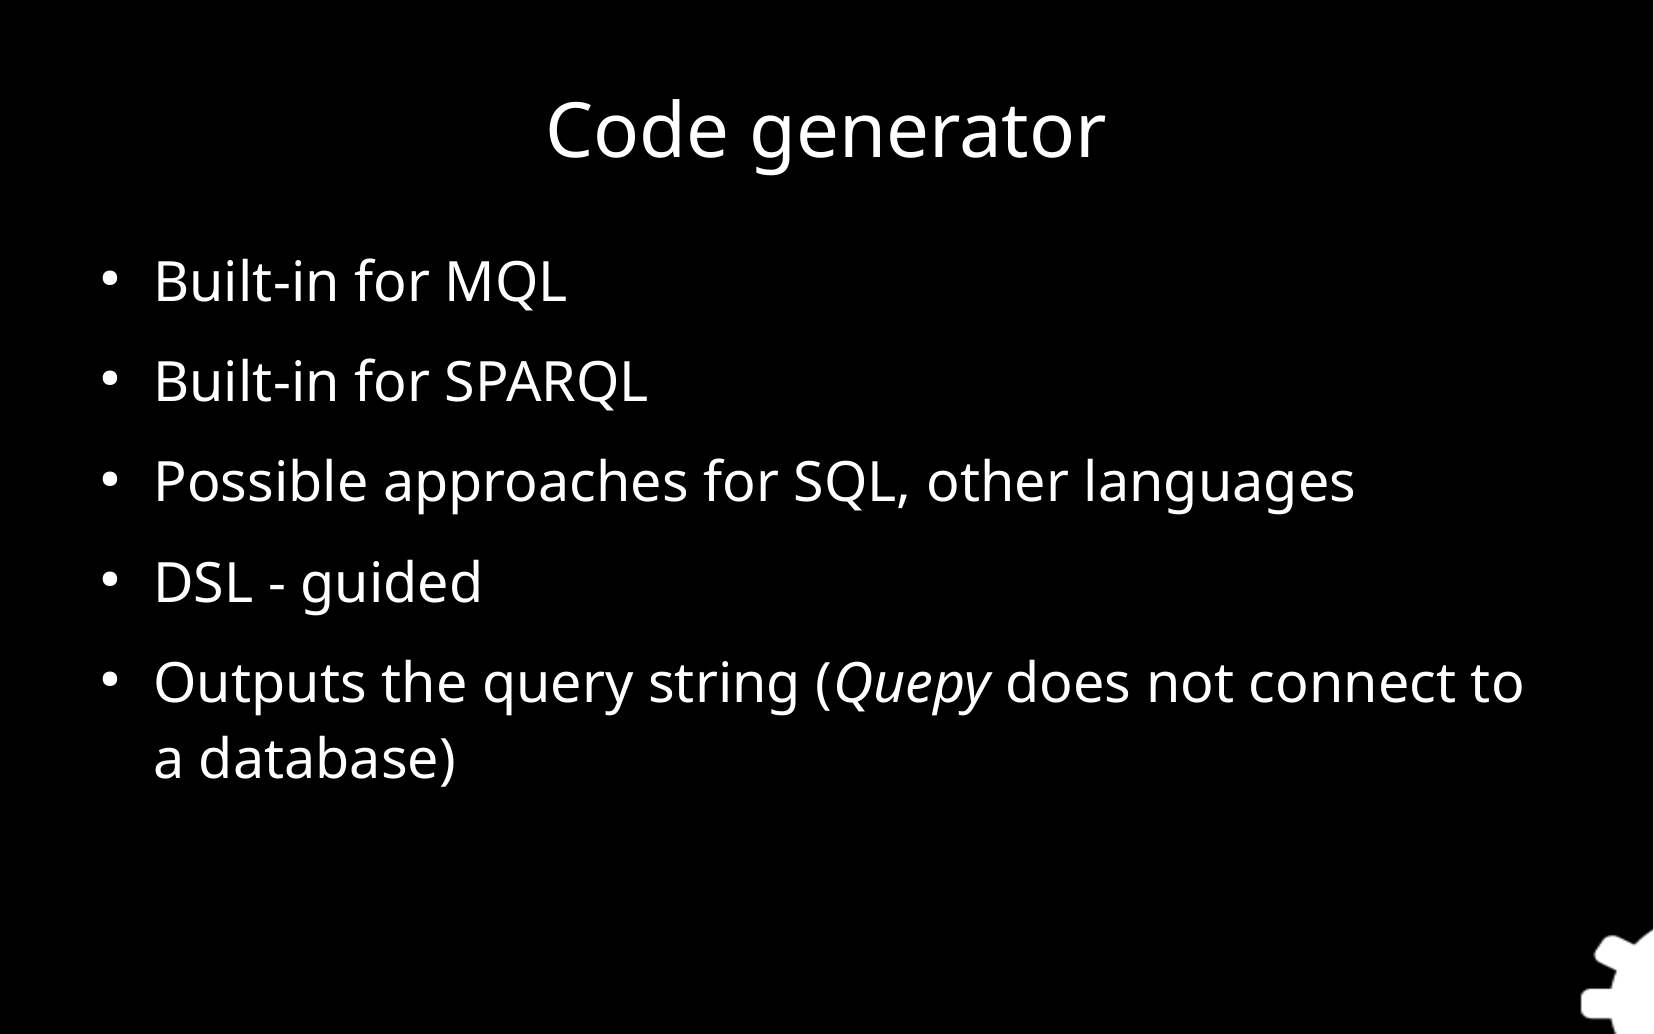

# Code generator
Built-in for MQL
Built-in for SPARQL
Possible approaches for SQL, other languages
DSL - guided
Outputs the query string (Quepy does not connect to a database)